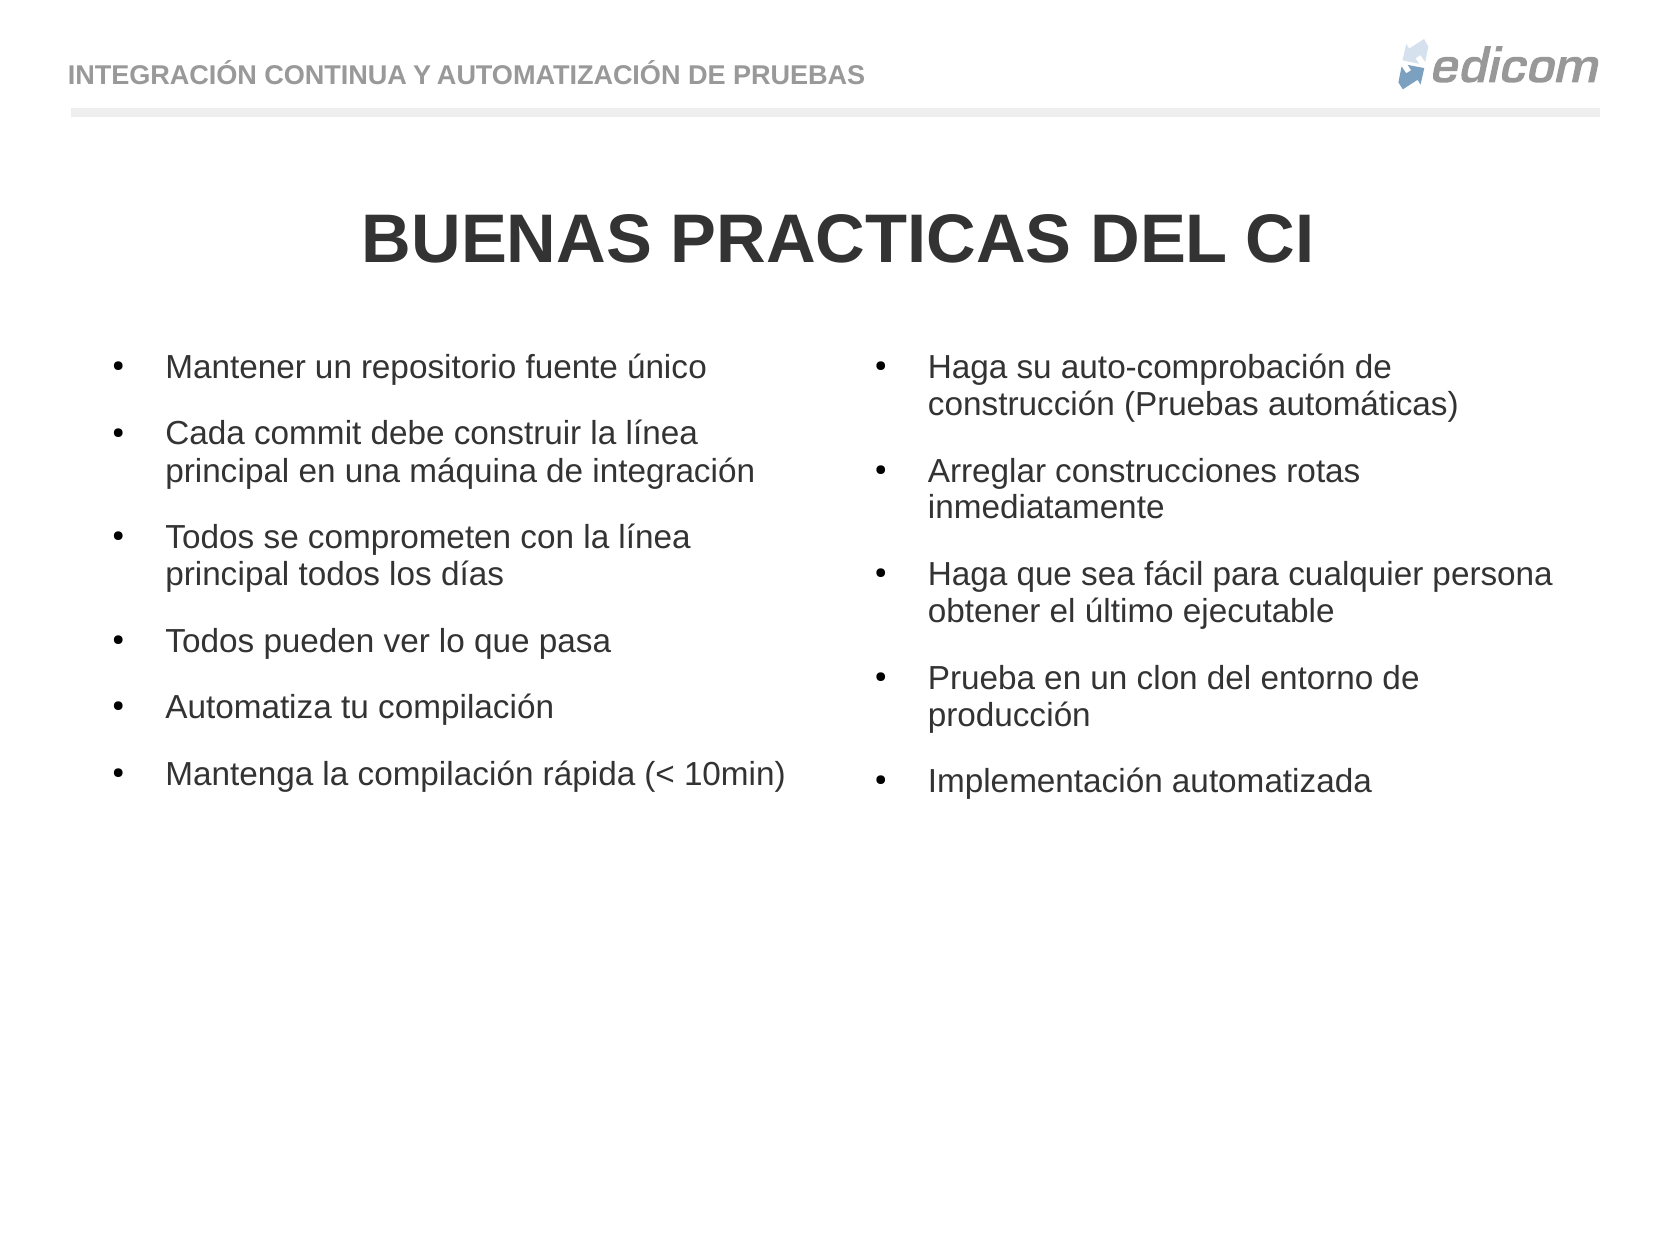

# BUENAS PRACTICAS DEL CI
Mantener un repositorio fuente único
Cada commit debe construir la línea principal en una máquina de integración
Todos se comprometen con la línea principal todos los días
Todos pueden ver lo que pasa
Automatiza tu compilación
Mantenga la compilación rápida (< 10min)
Haga su auto-comprobación de construcción (Pruebas automáticas)
Arreglar construcciones rotas inmediatamente
Haga que sea fácil para cualquier persona obtener el último ejecutable
Prueba en un clon del entorno de producción
Implementación automatizada